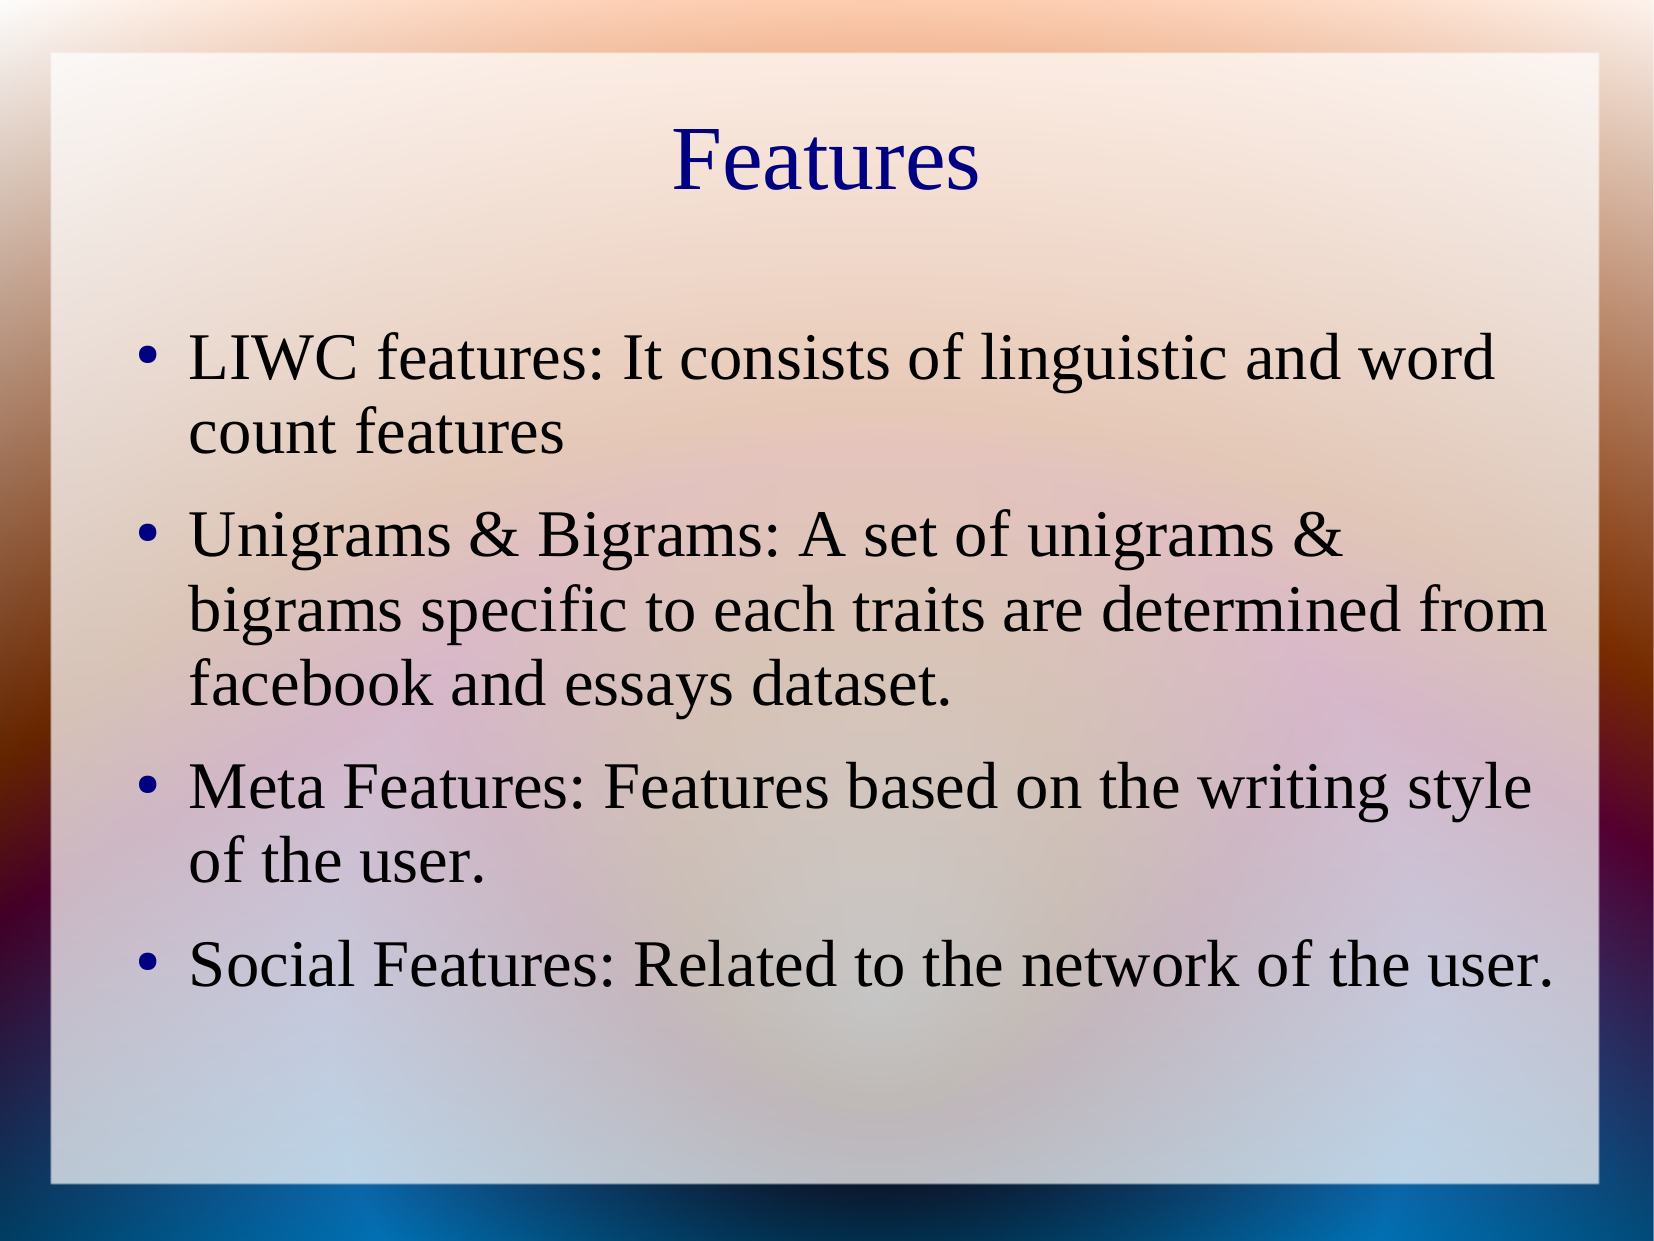

# Features
LIWC features: It consists of linguistic and word count features
Unigrams & Bigrams: A set of unigrams & bigrams specific to each traits are determined from facebook and essays dataset.
Meta Features: Features based on the writing style of the user.
Social Features: Related to the network of the user.